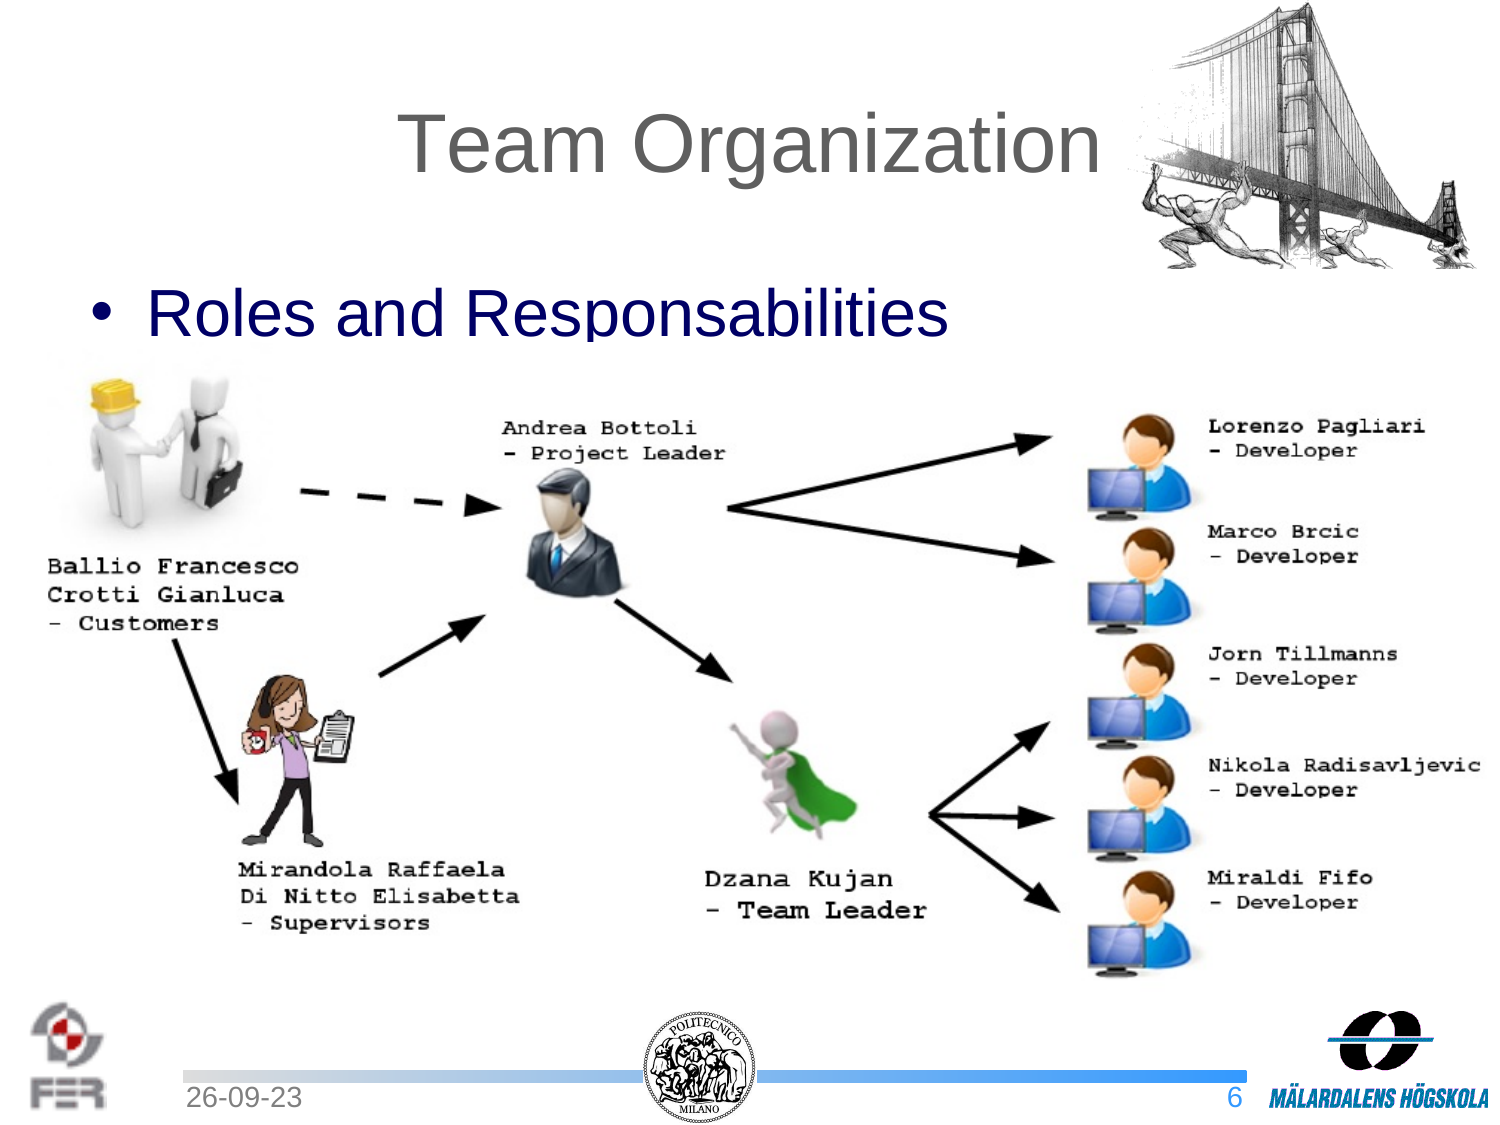

# Team Organization
Roles and Responsabilities
26-08-21